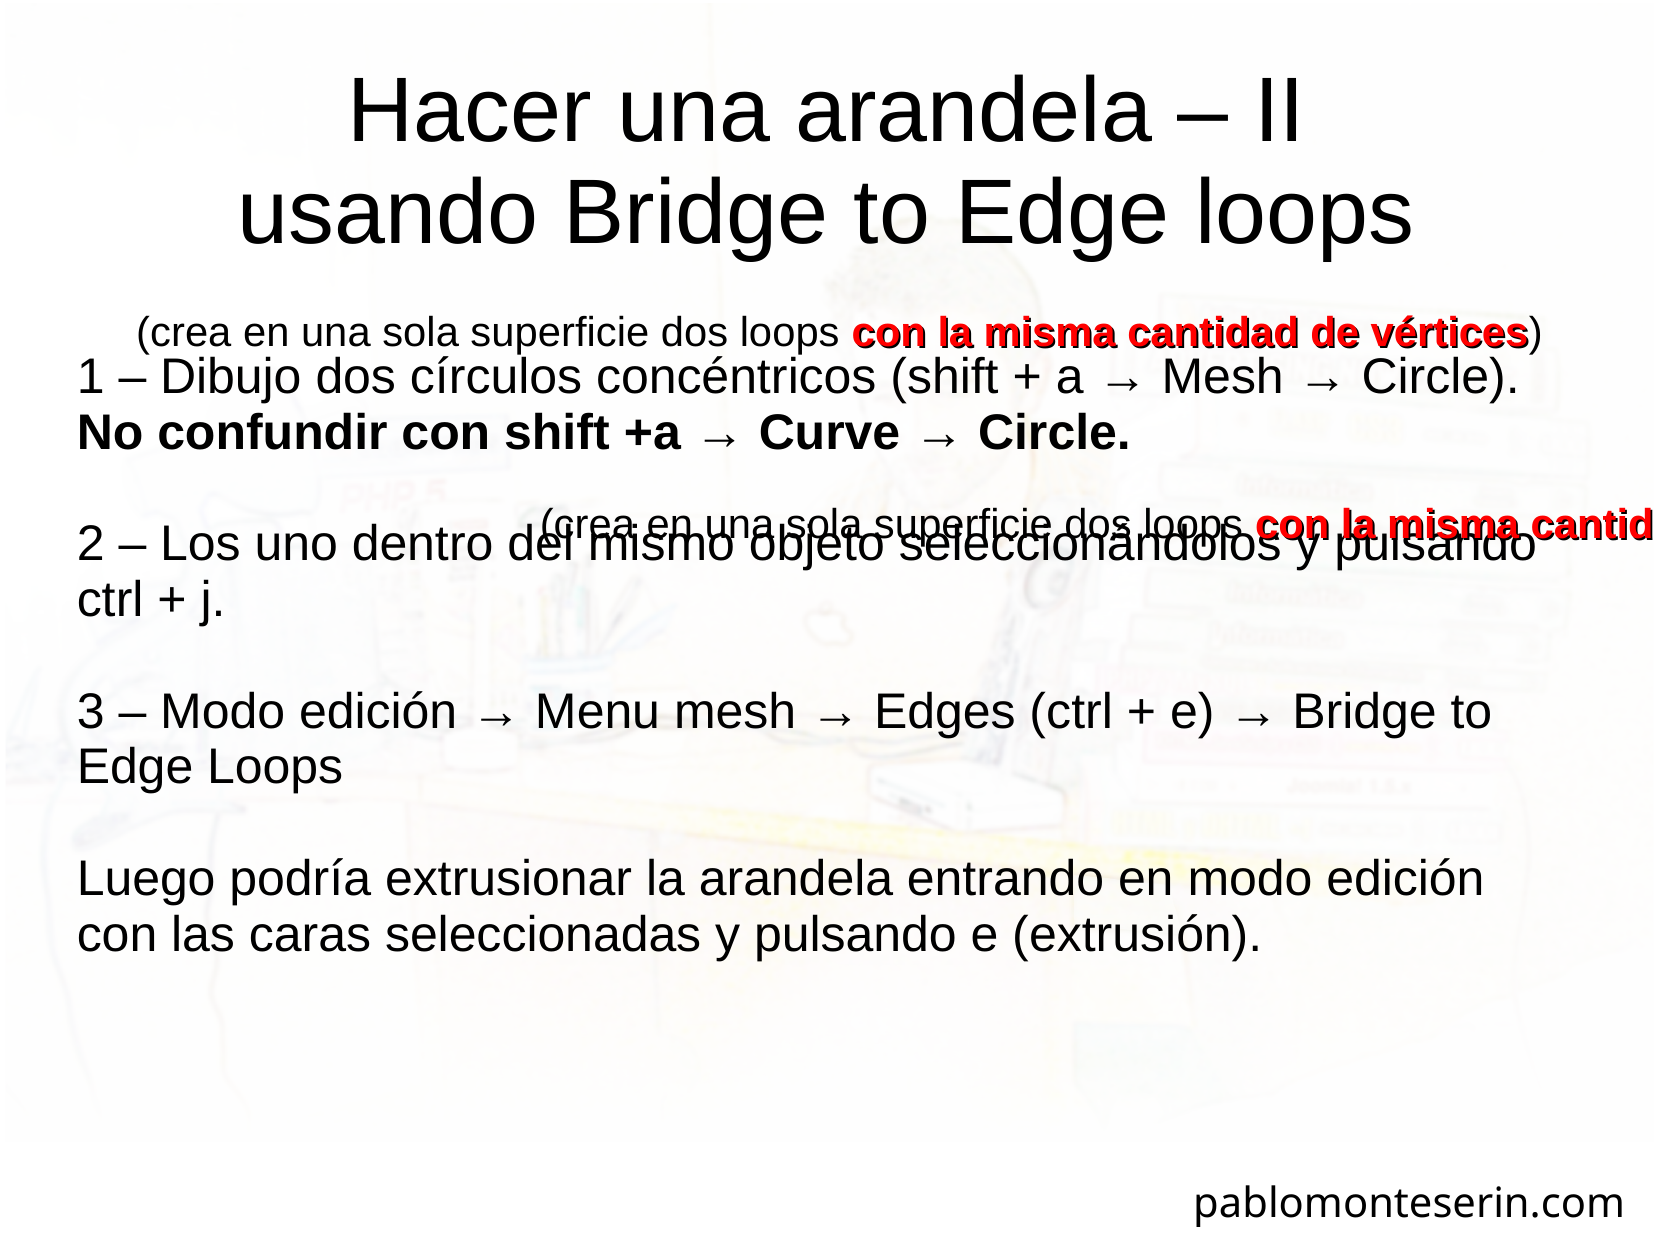

# Hacer una arandela – II usando Bridge to Edge loops (crea en una sola superficie dos loops con la misma cantidad de vértices)
1 – Dibujo dos círculos concéntricos (shift + a → Mesh → Circle). No confundir con shift +a → Curve → Circle.
2 – Los uno dentro del mismo objeto seleccionándolos y pulsando ctrl + j.
3 – Modo edición → Menu mesh → Edges (ctrl + e) → Bridge to Edge Loops
Luego podría extrusionar la arandela entrando en modo edición con las caras seleccionadas y pulsando e (extrusión).
(crea en una sola superficie dos loops con la misma cantidad de vértices)